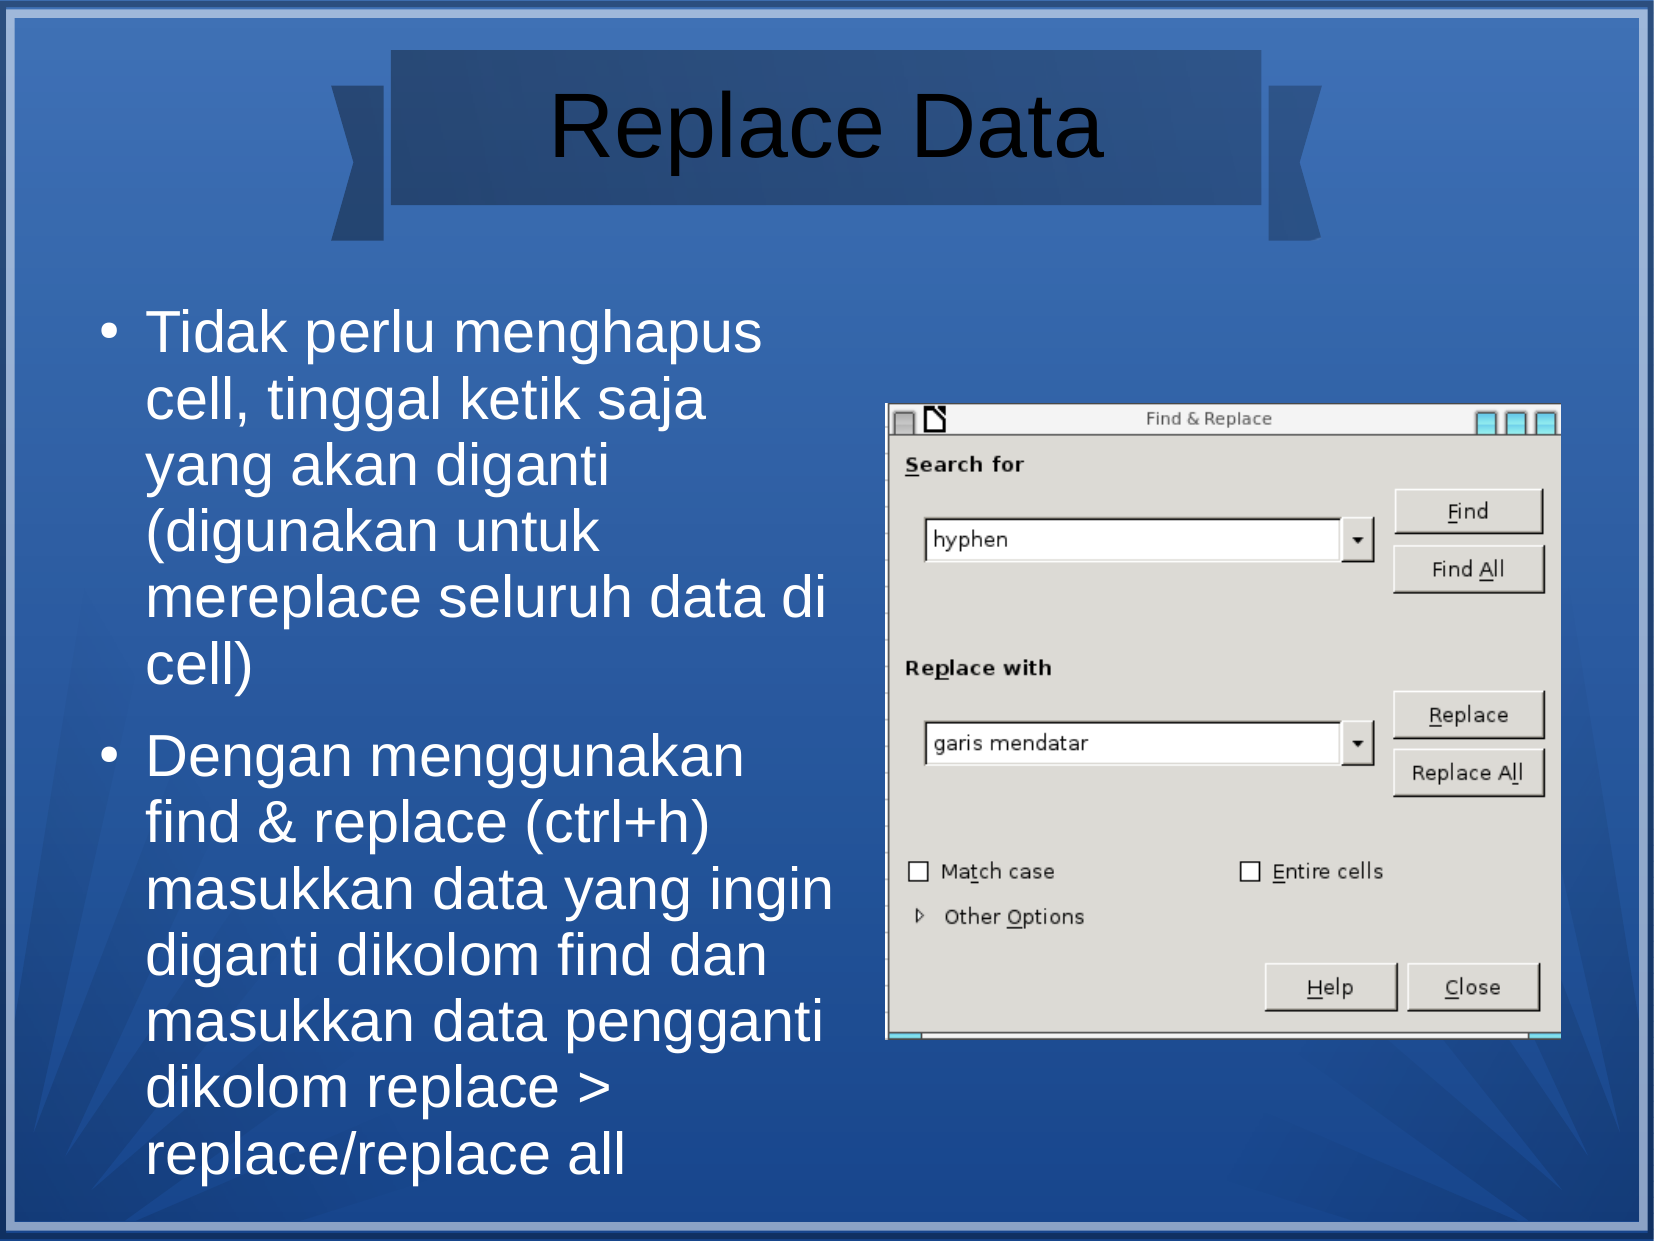

# Replace Data
Tidak perlu menghapus cell, tinggal ketik saja yang akan diganti (digunakan untuk mereplace seluruh data di cell)
Dengan menggunakan find & replace (ctrl+h) masukkan data yang ingin diganti dikolom find dan masukkan data pengganti dikolom replace > replace/replace all